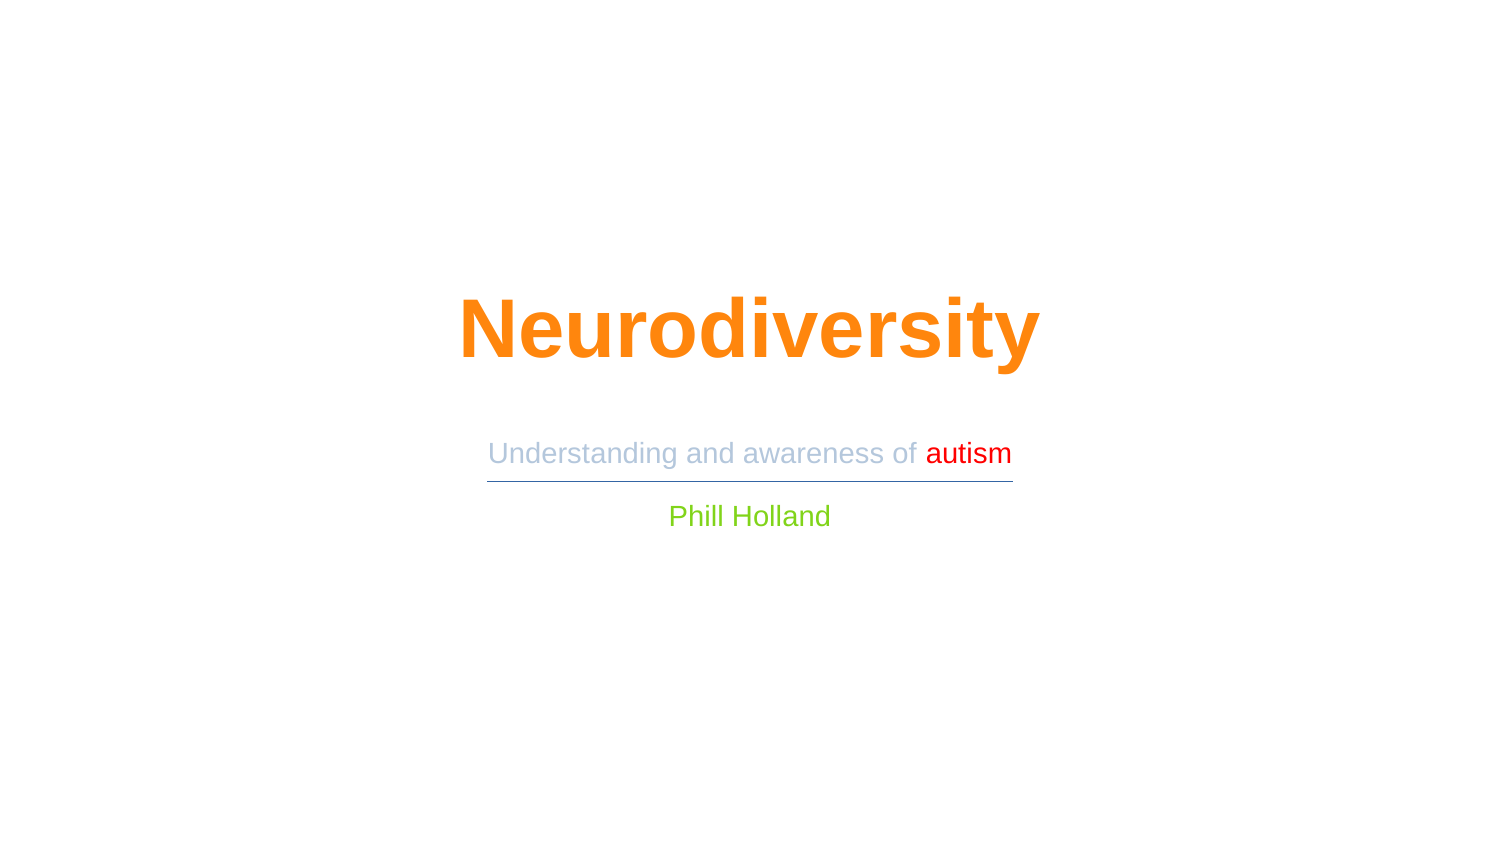

# Neurodiversity
Understanding and awareness of autism
Phill Holland